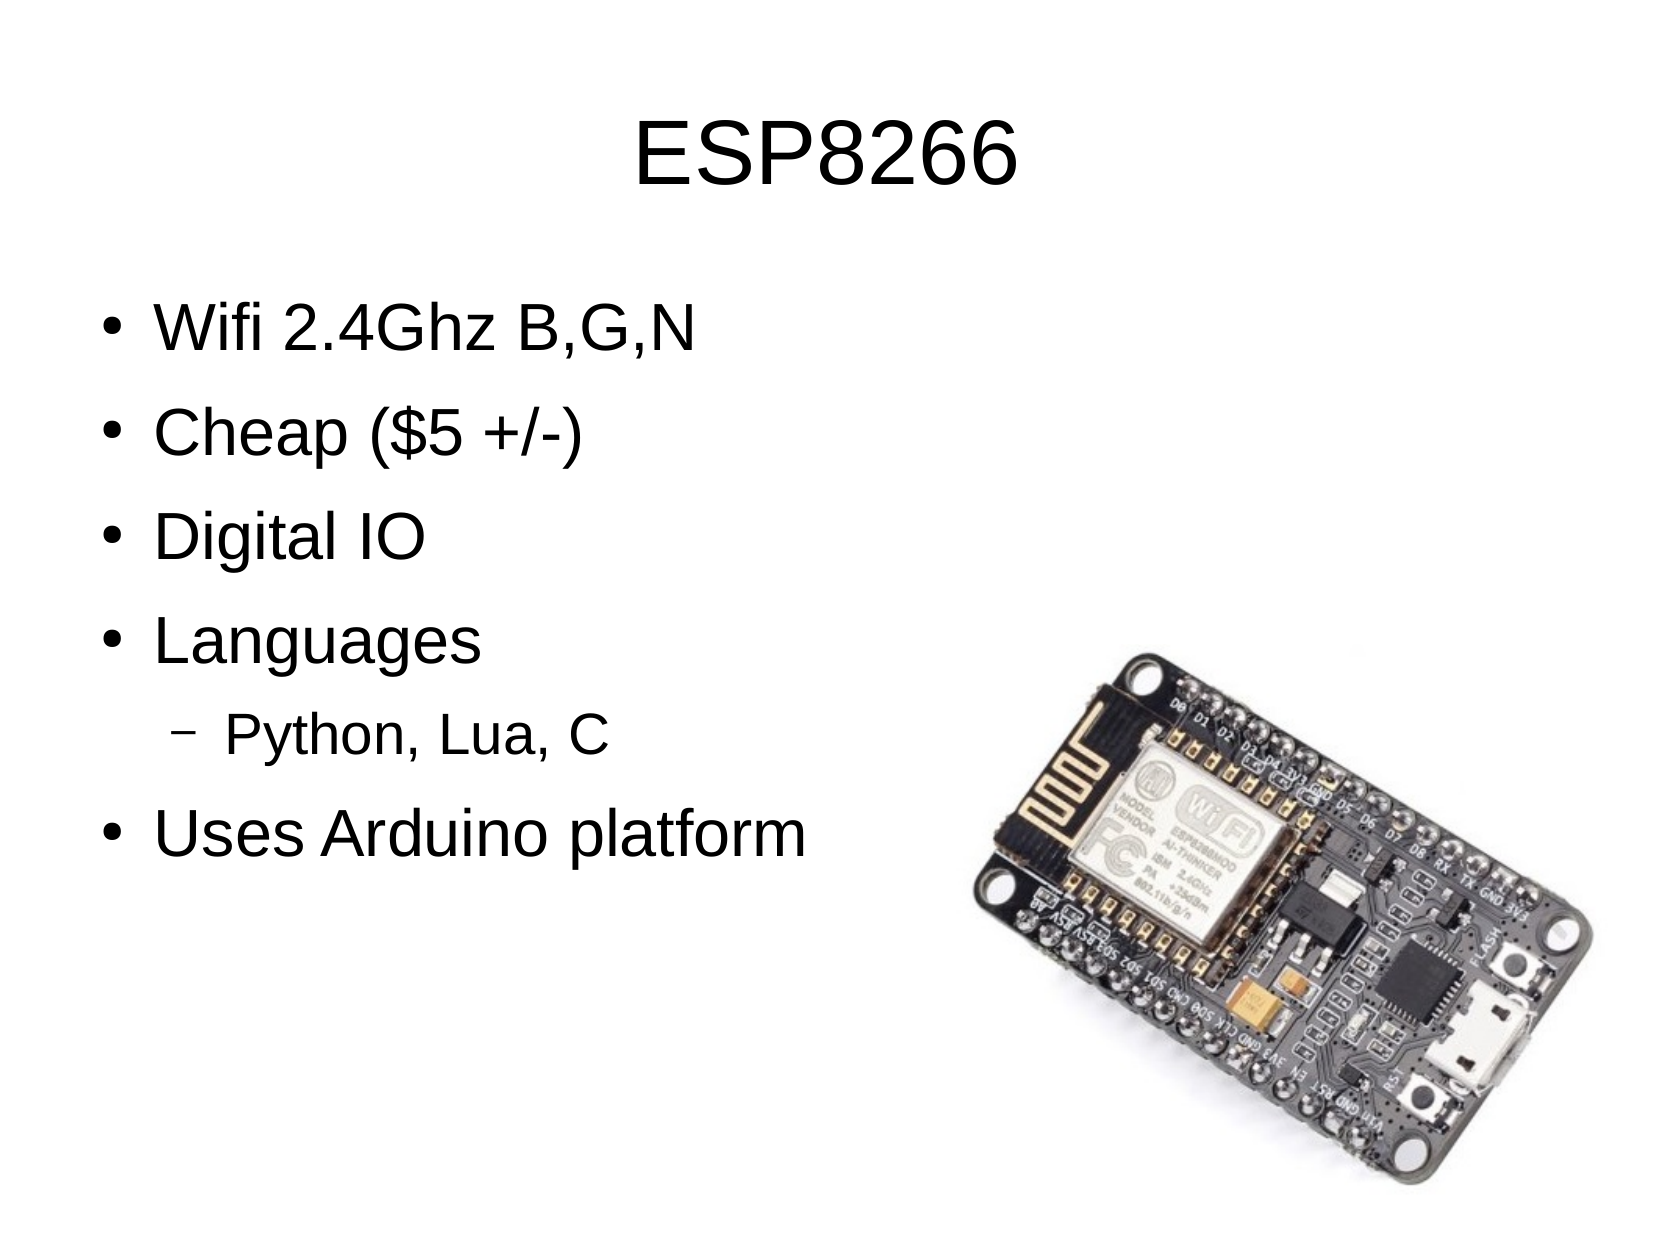

# ESP8266
Wifi 2.4Ghz B,G,N
Cheap ($5 +/-)
Digital IO
Languages
Python, Lua, C
Uses Arduino platform